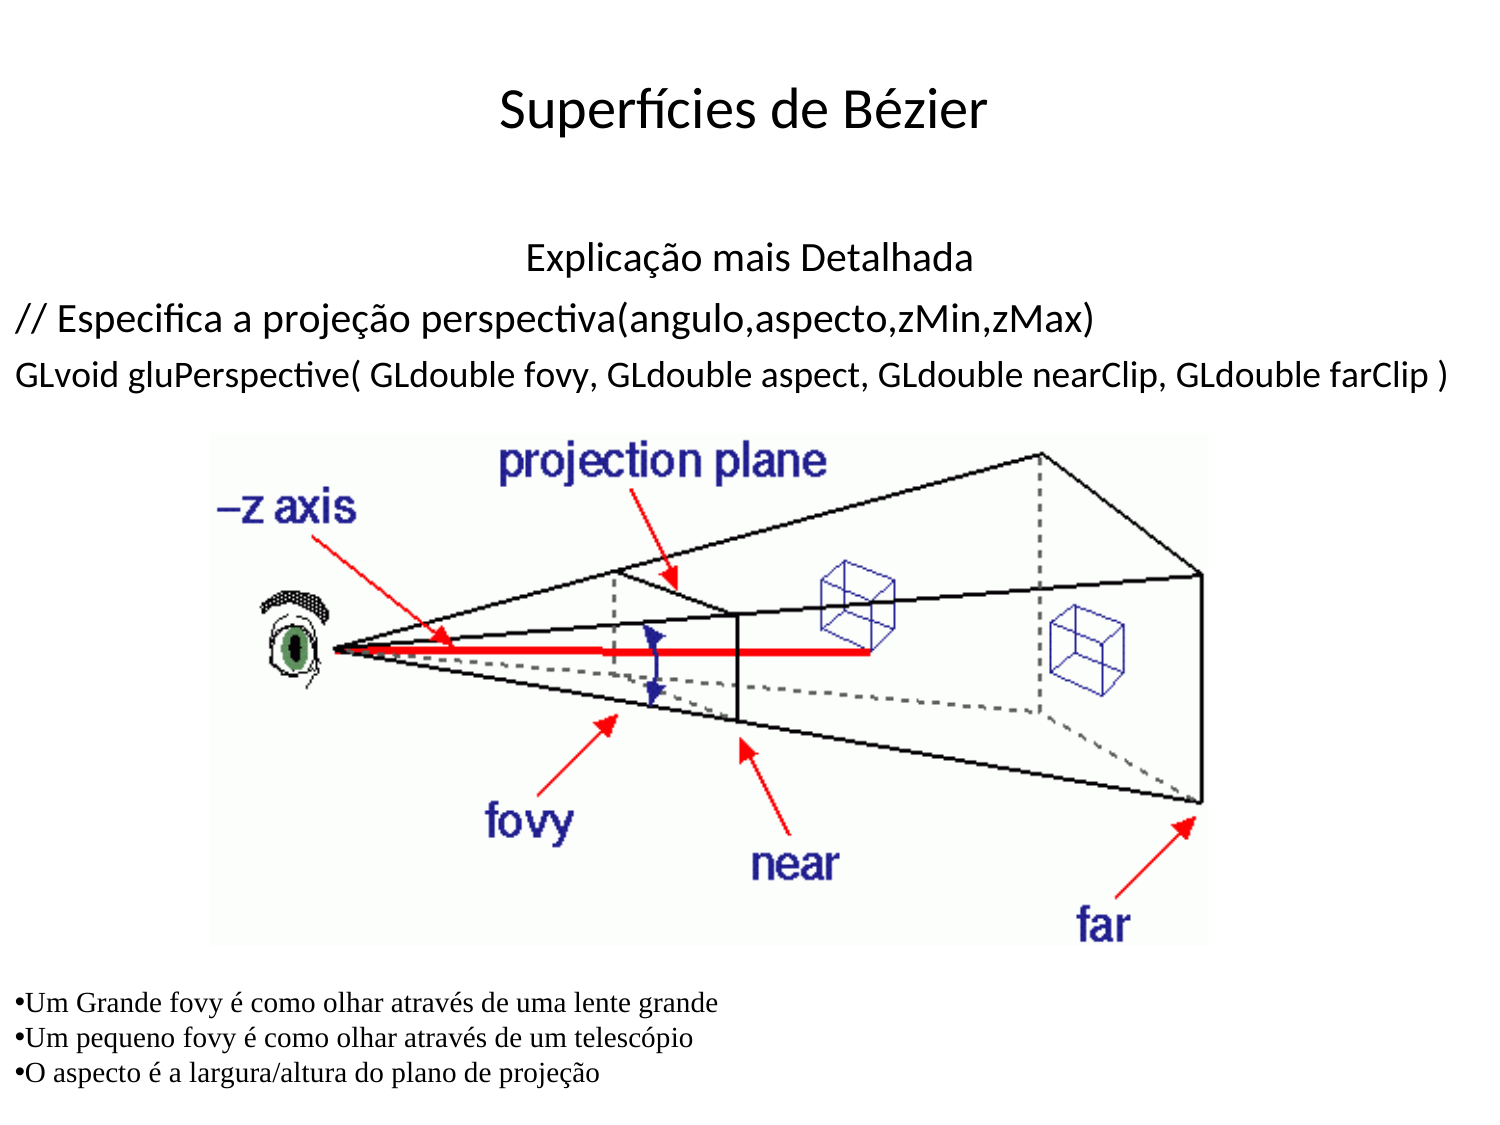

# Superfícies de Bézier
Explicação mais Detalhada
// Especifica a projeção perspectiva(angulo,aspecto,zMin,zMax)
GLvoid gluPerspective( GLdouble fovy, GLdouble aspect, GLdouble nearClip, GLdouble farClip )
Um Grande fovy é como olhar através de uma lente grande
Um pequeno fovy é como olhar através de um telescópio
O aspecto é a largura/altura do plano de projeção